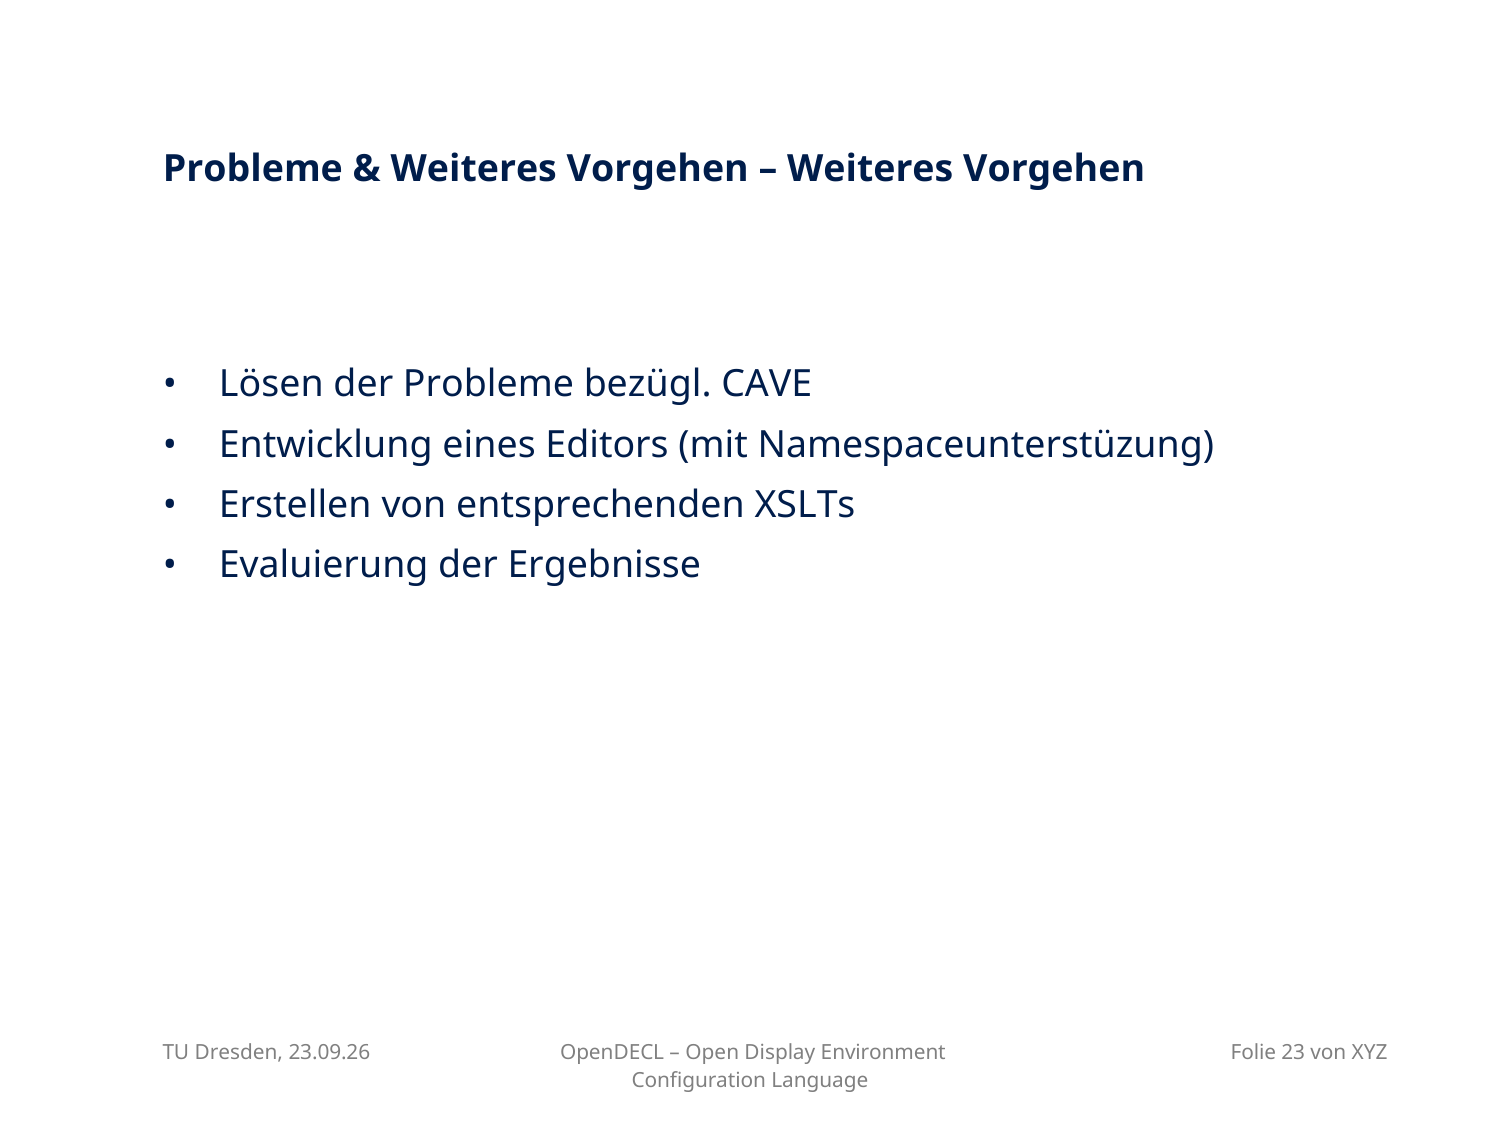

# Probleme & Weiteres Vorgehen – Weiteres Vorgehen
Lösen der Probleme bezügl. CAVE
Entwicklung eines Editors (mit Namespaceunterstüzung)
Erstellen von entsprechenden XSLTs
Evaluierung der Ergebnisse
23